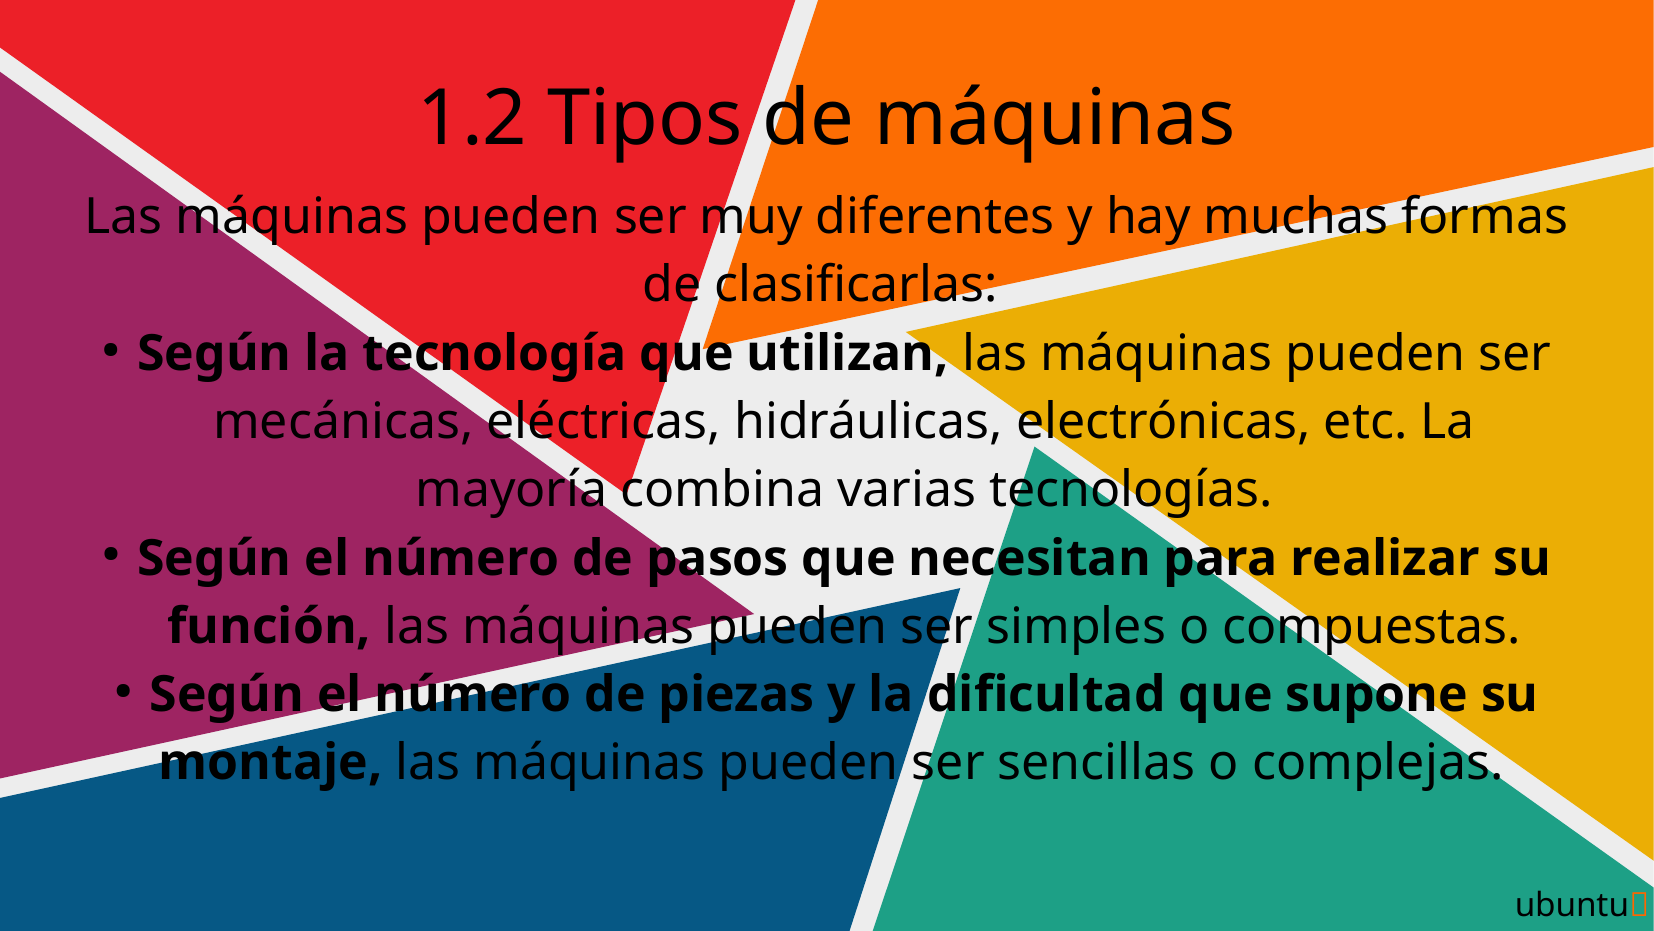

# 1.2 Tipos de máquinas
Las máquinas pueden ser muy diferentes y hay muchas formas de clasificarlas:
Según la tecnología que utilizan, las máquinas pueden ser mecánicas, eléctricas, hidráulicas, electrónicas, etc. La mayoría combina varias tecnologías.
Según el número de pasos que necesitan para realizar su función, las máquinas pueden ser simples o compuestas.
Según el número de piezas y la dificultad que supone su montaje, las máquinas pueden ser sencillas o complejas.
ubuntu